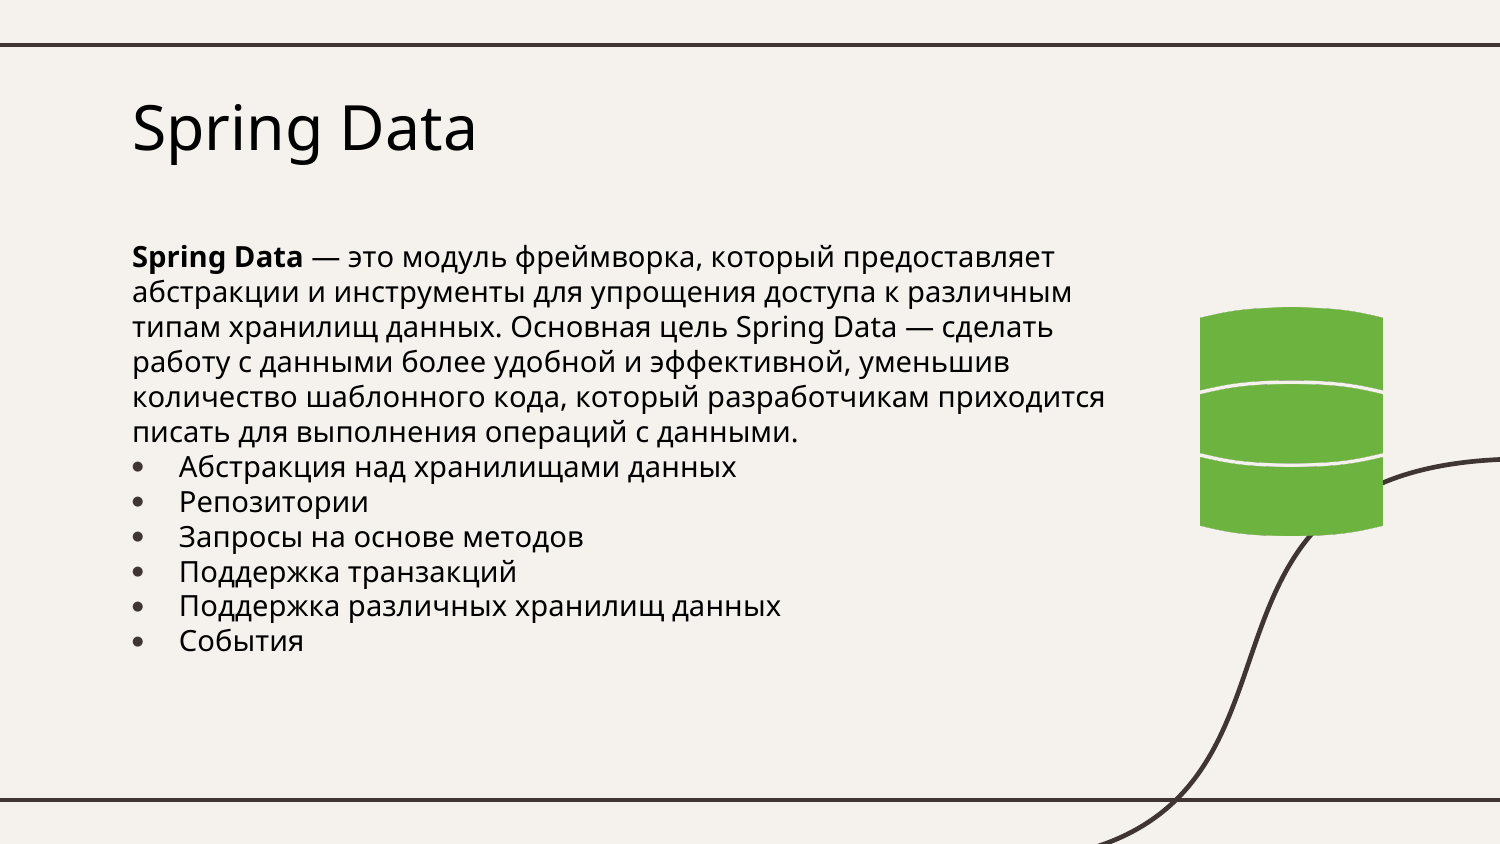

Spring Data​
# Spring Data — это модуль фреймворка, который предоставляет абстракции и инструменты для упрощения доступа к различным типам хранилищ данных. Основная цель Spring Data — сделать работу с данными более удобной и эффективной, уменьшив количество шаблонного кода, который разработчикам приходится писать для выполнения операций с данными.
Абстракция над хранилищами данных
Репозитории
Запросы на основе методов
Поддержка транзакций
Поддержка различных хранилищ данных
События